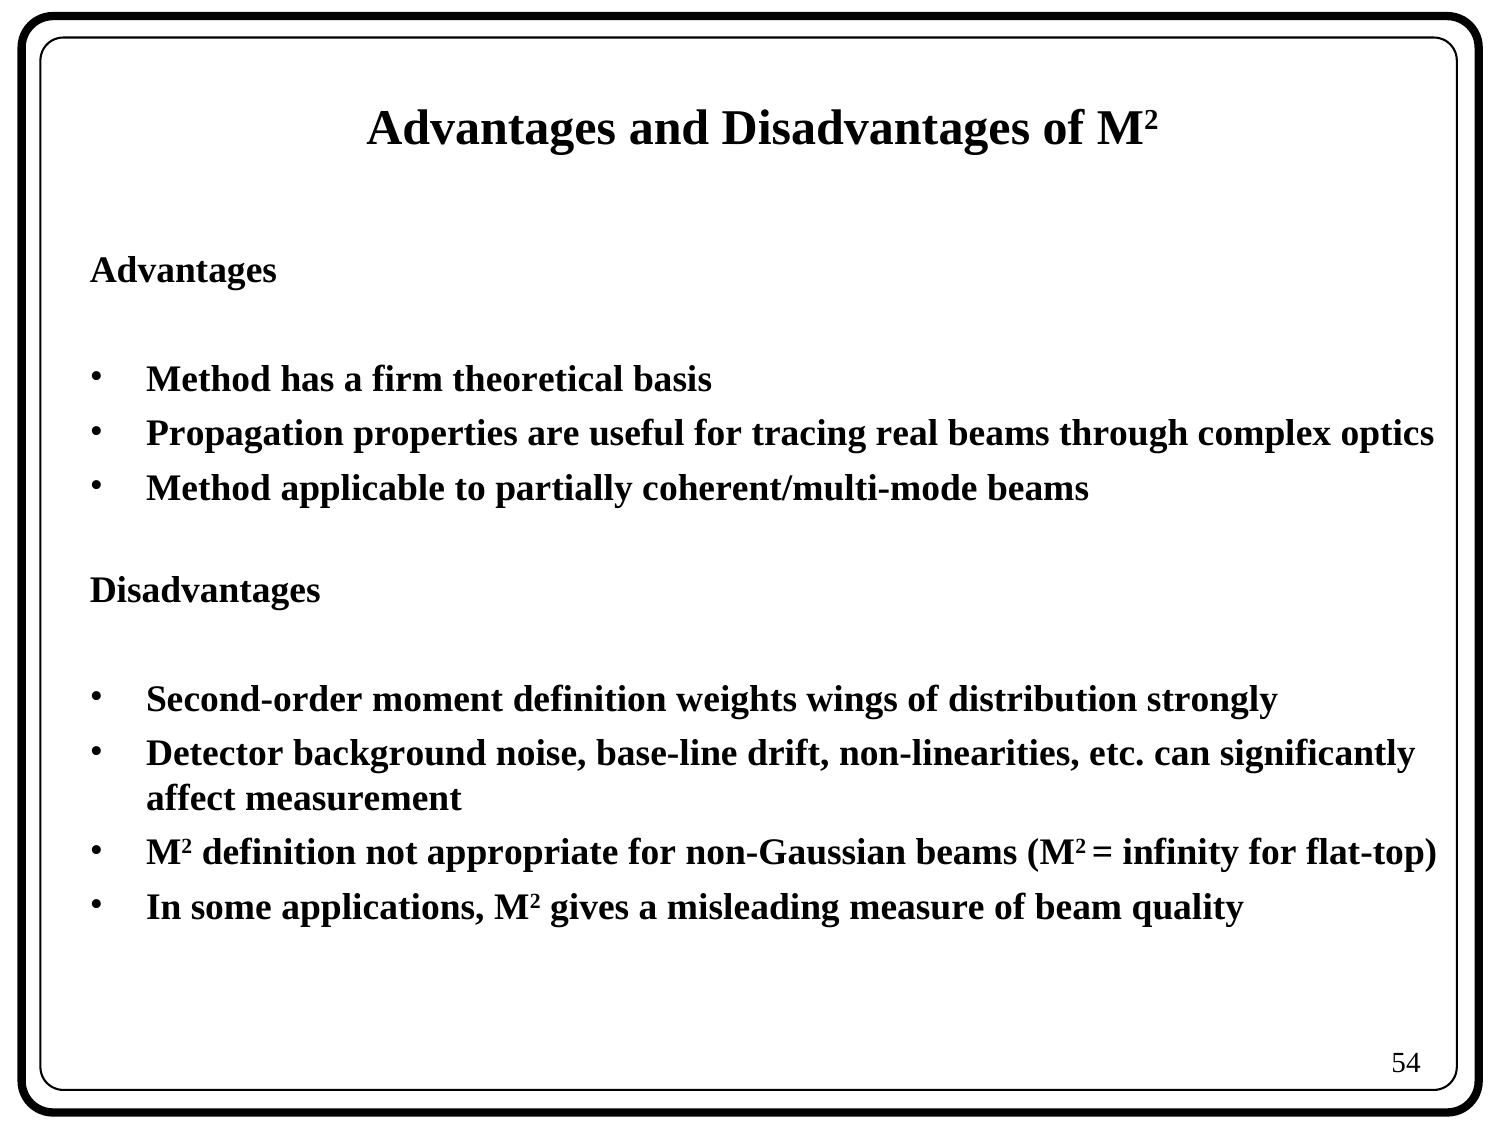

# Advantages and Disadvantages of M2
Advantages
Method has a firm theoretical basis
Propagation properties are useful for tracing real beams through complex optics
Method applicable to partially coherent/multi-mode beams
Disadvantages
Second-order moment definition weights wings of distribution strongly
Detector background noise, base-line drift, non-linearities, etc. can significantly affect measurement
M2 definition not appropriate for non-Gaussian beams (M2 = infinity for flat-top)
In some applications, M2 gives a misleading measure of beam quality